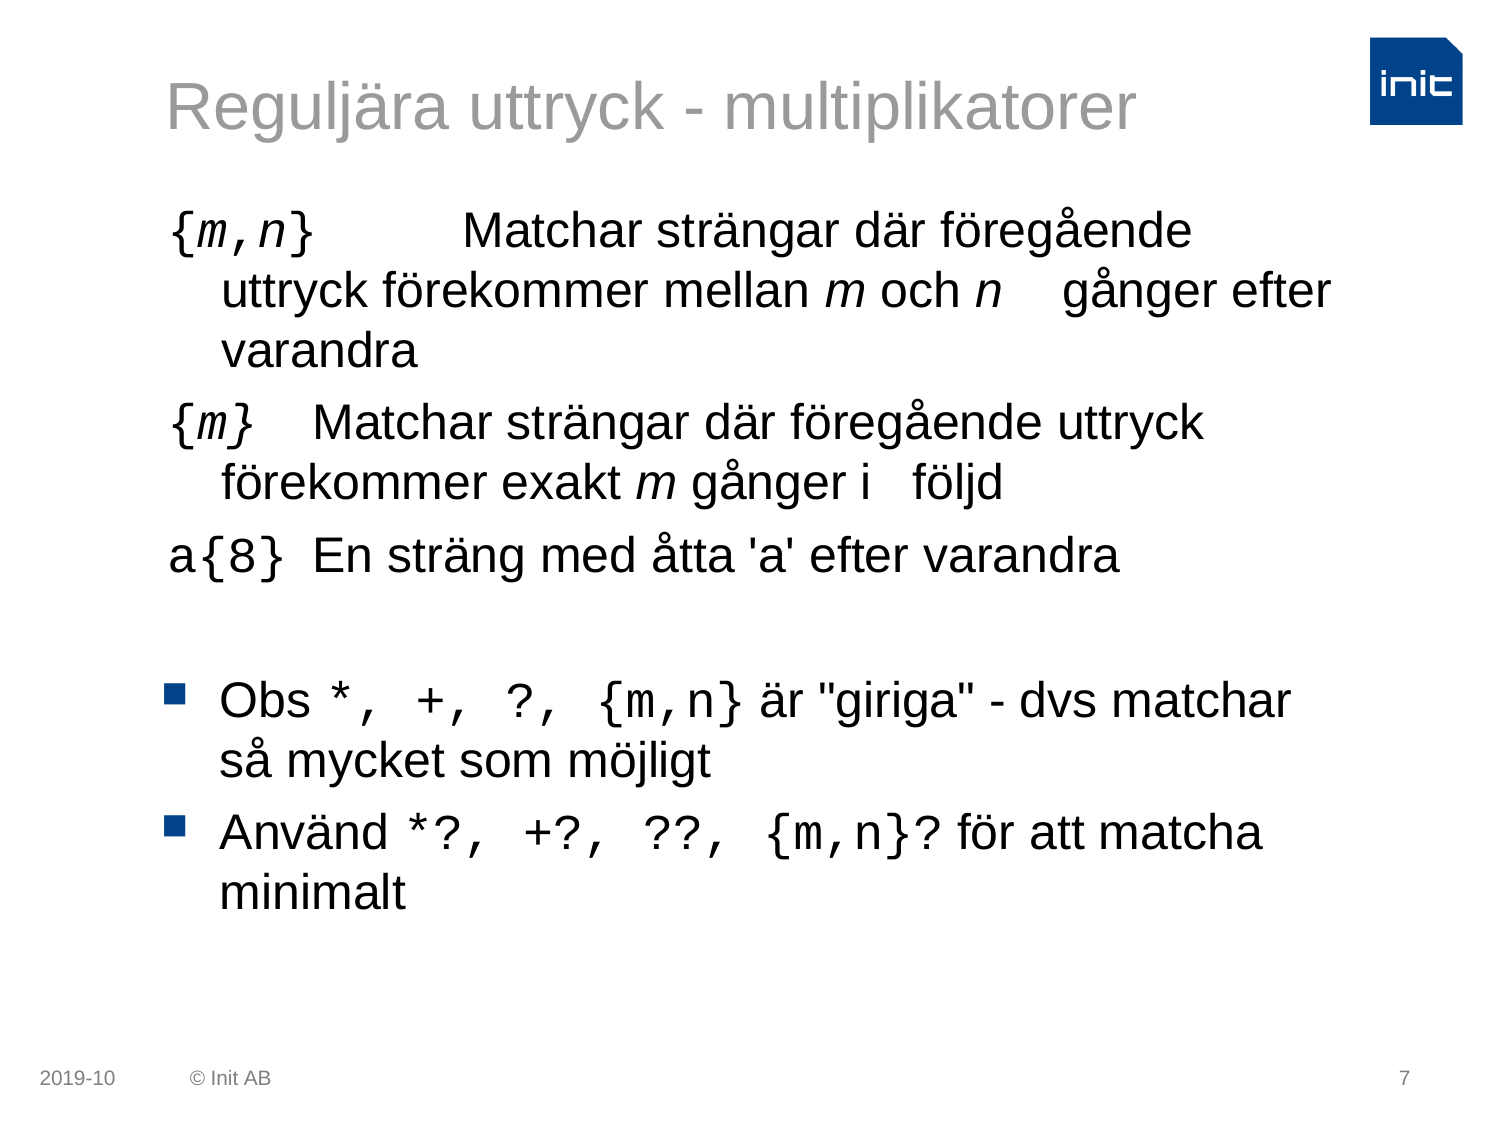

Reguljära uttryck - multiplikatorer
{m,n}	Matchar strängar där föregående uttryck förekommer mellan m och n 	gånger efter varandra
{m}	Matchar strängar där föregående uttryck förekommer exakt m gånger i 	följd
a{8}	En sträng med åtta 'a' efter varandra
Obs *, +, ?, {m,n} är "giriga" - dvs matchar så mycket som möjligt
Använd *?, +?, ??, {m,n}? för att matcha minimalt
2019-10
© Init AB